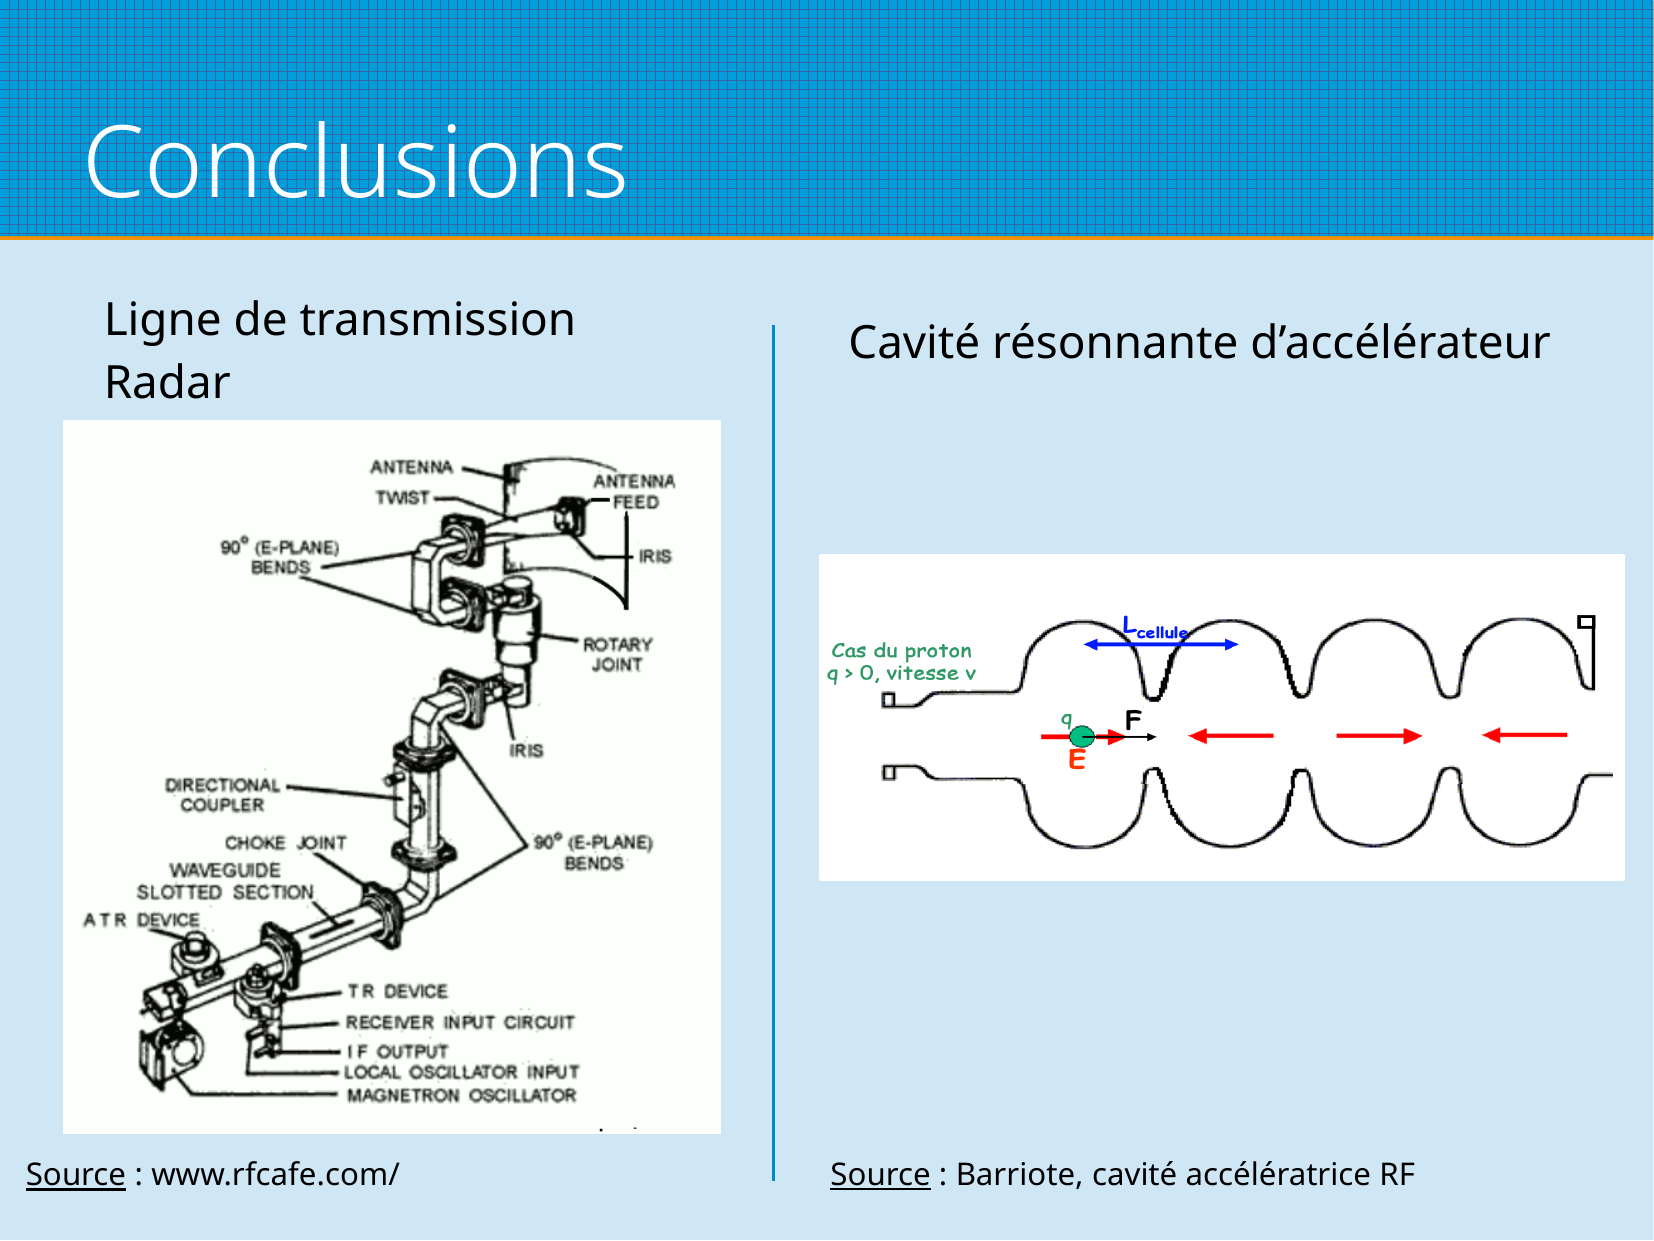

# Conclusions
Ligne de transmission Radar
Cavité résonnante d’accélérateur
Source : Barriote, cavité accélératrice RF
Source : www.rfcafe.com/